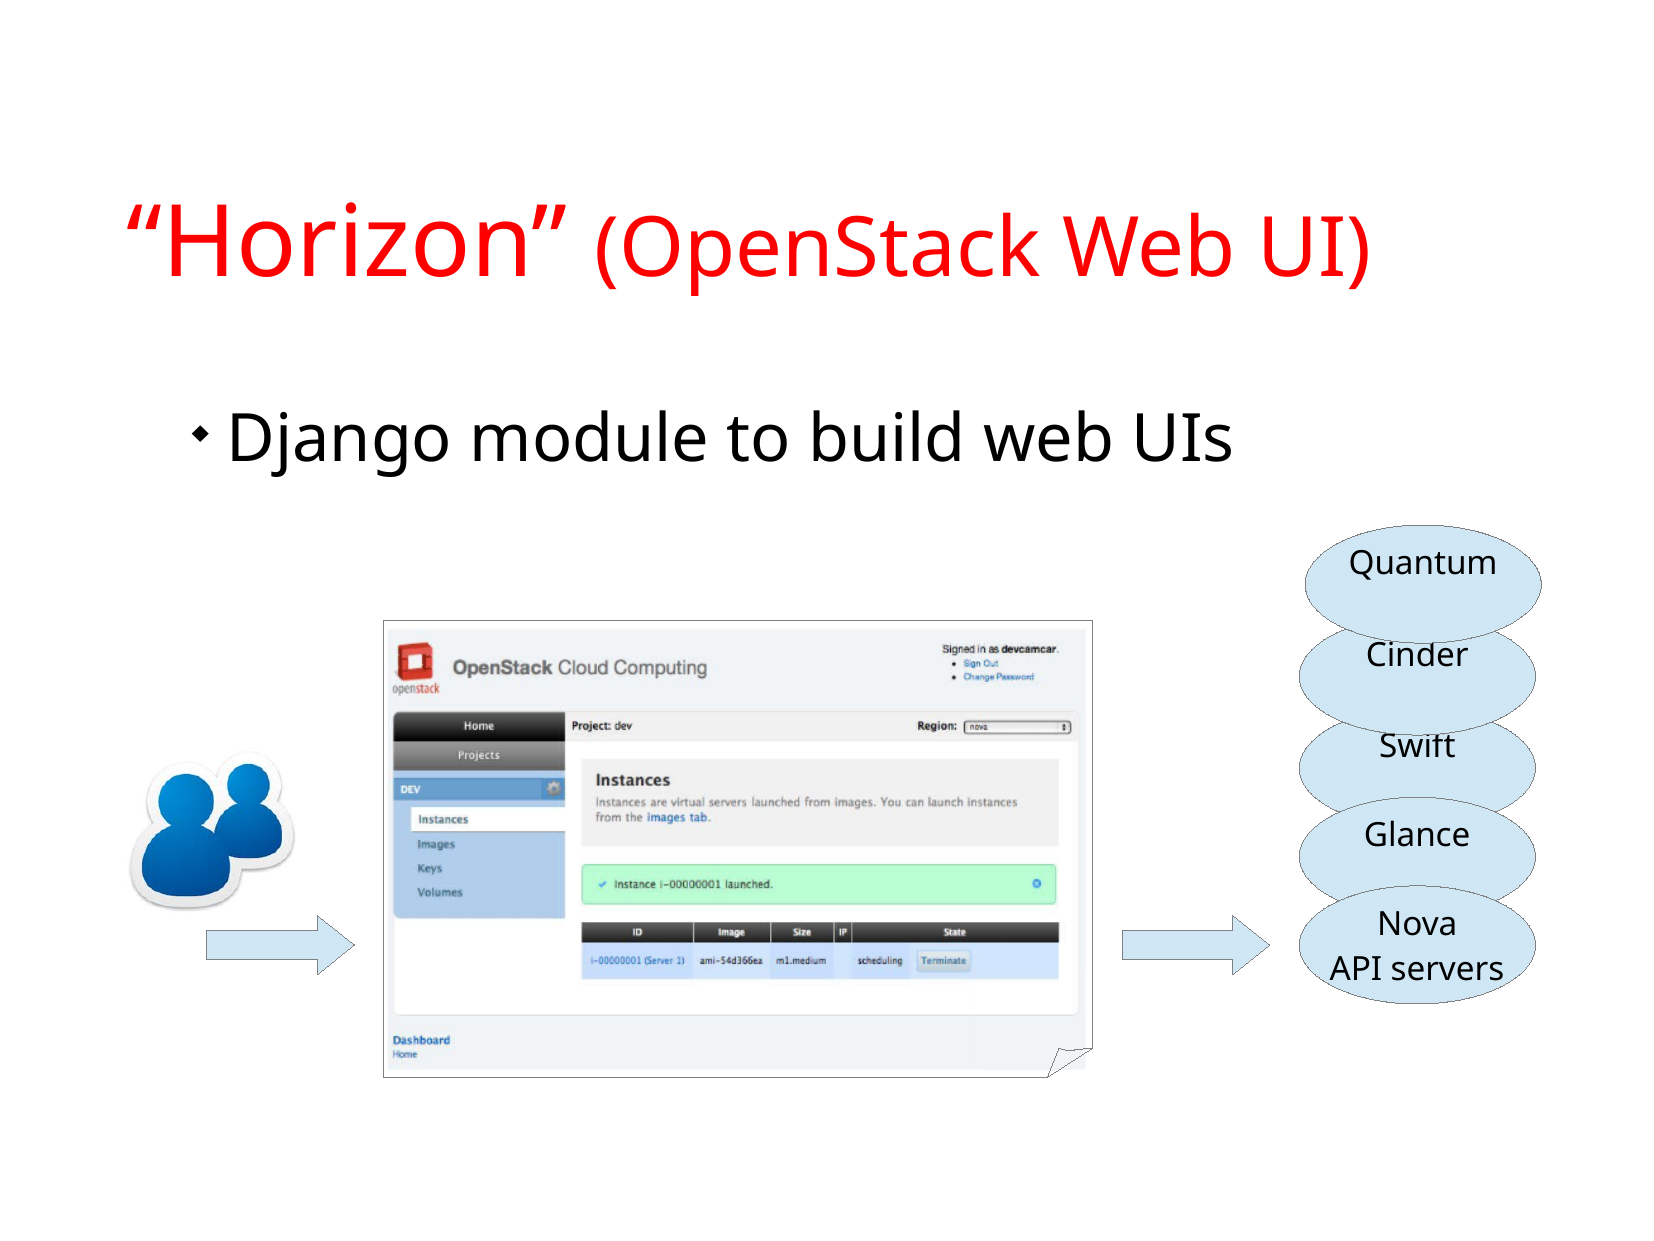

# “Horizon” (OpenStack Web UI)
 Django module to build web UIs
Quantum
Cinder
Swift
Glance
Nova
API servers